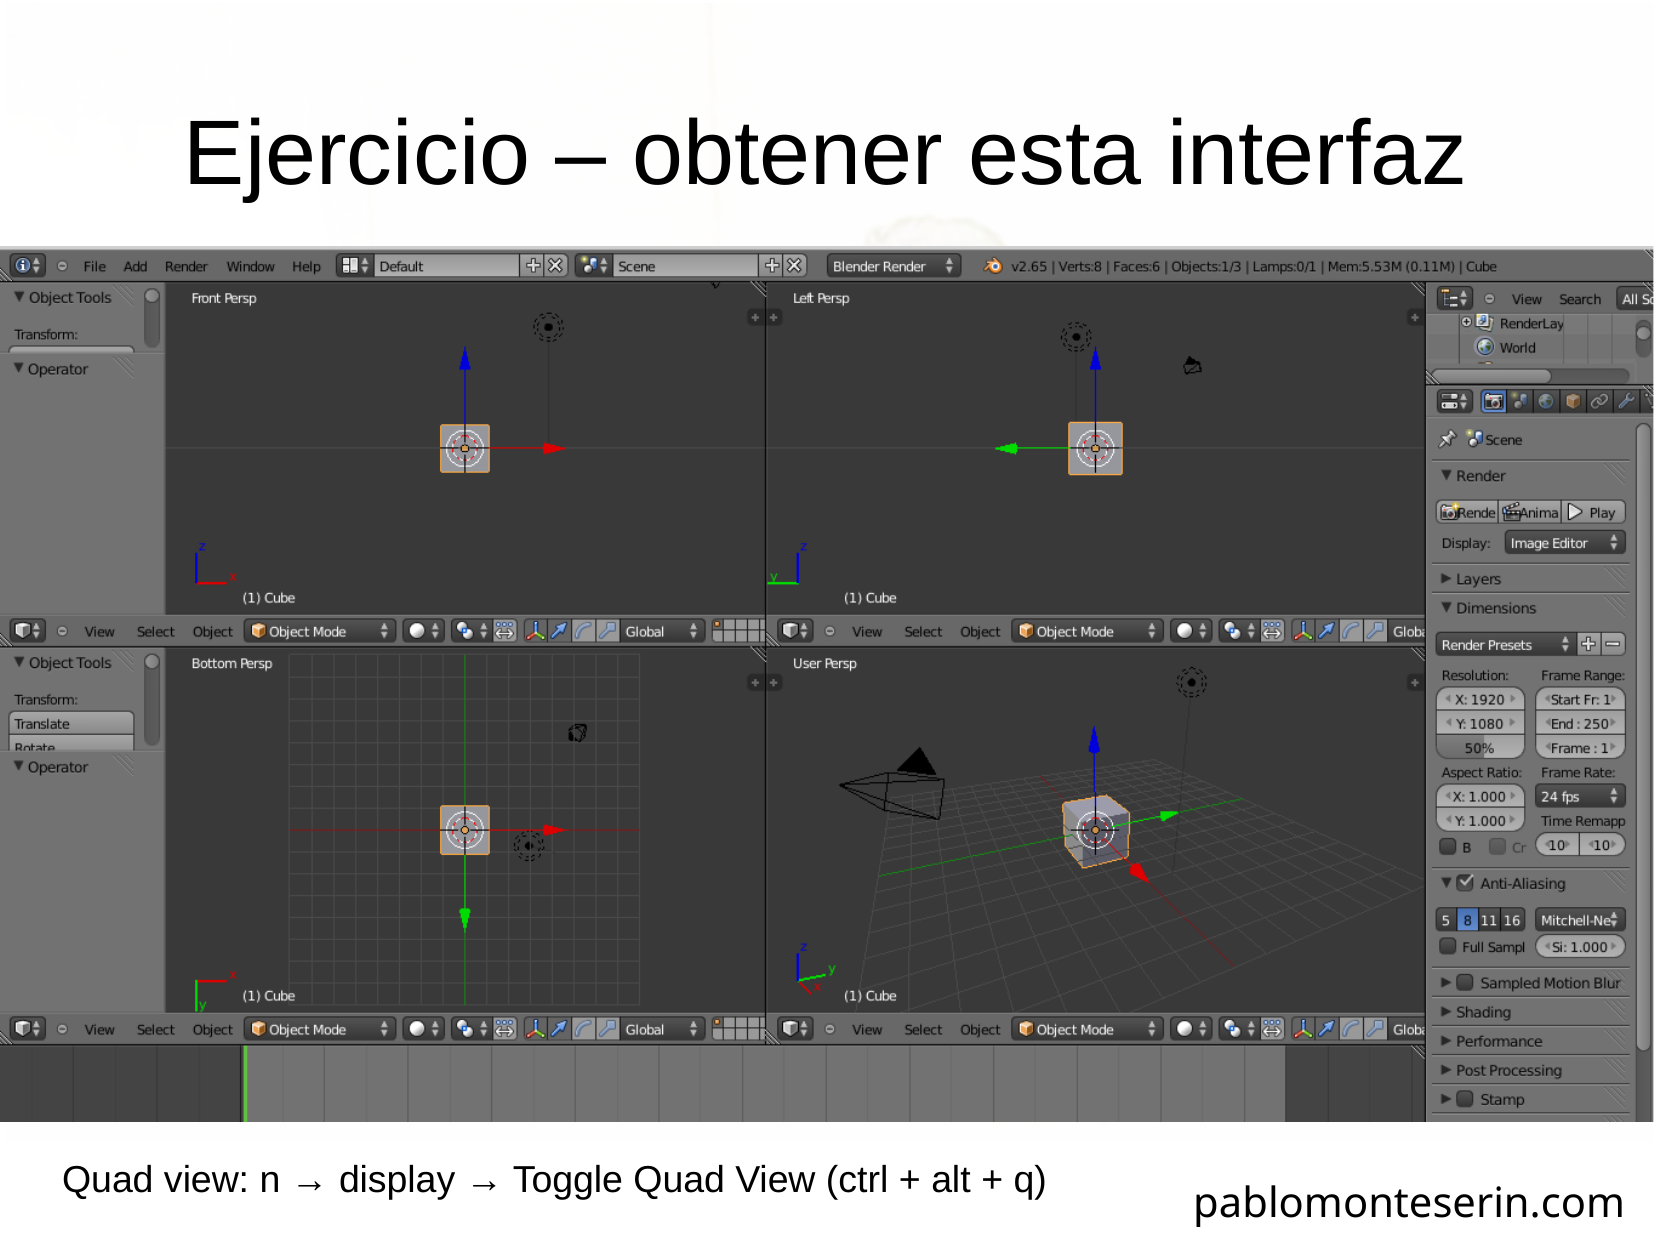

# Ejercicio – obtener esta interfaz
Quad view: n → display → Toggle Quad View (ctrl + alt + q)